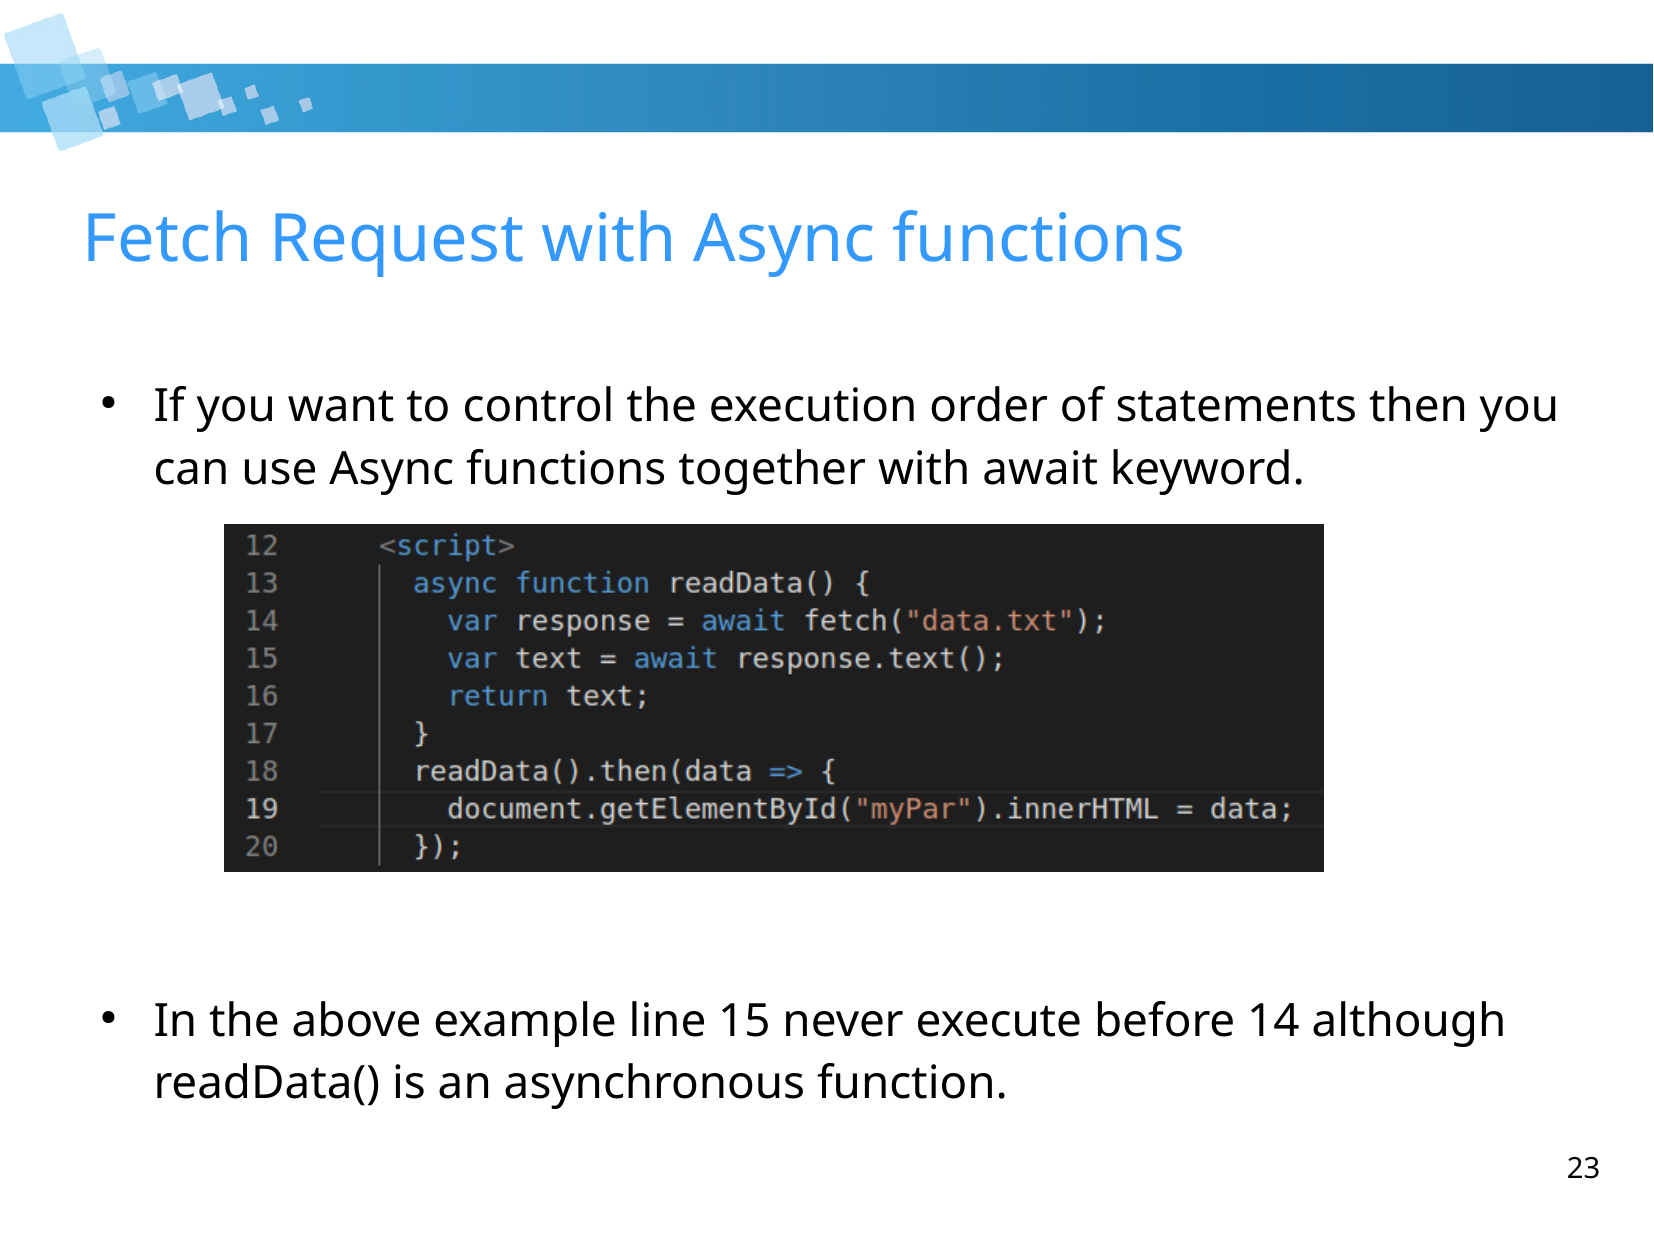

# Fetch Request with Async functions
If you want to control the execution order of statements then you can use Async functions together with await keyword.
In the above example line 15 never execute before 14 although readData() is an asynchronous function.
23